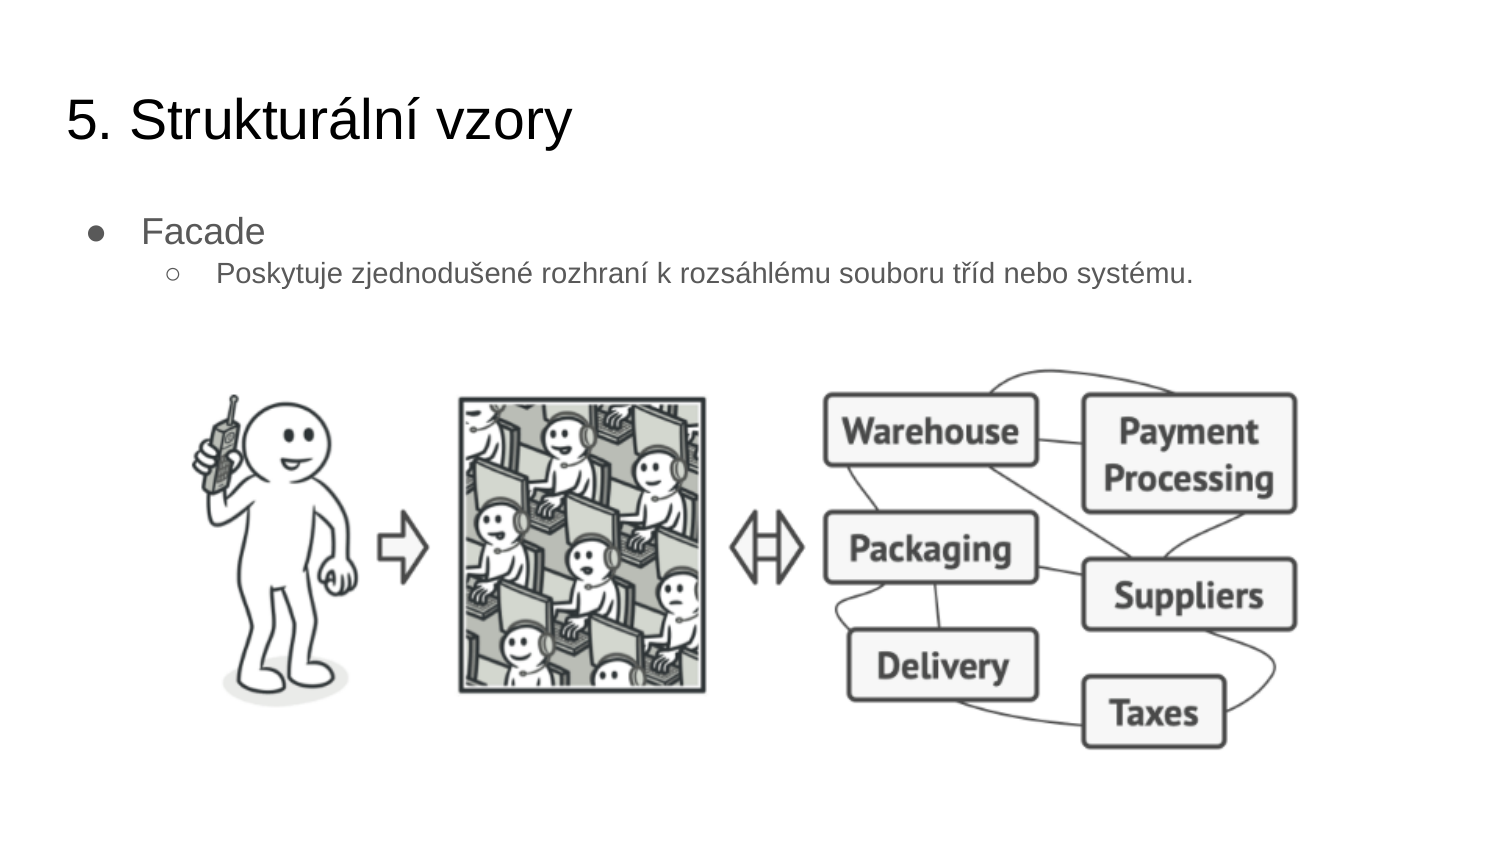

# 5. Strukturální vzory
Facade
Poskytuje zjednodušené rozhraní k rozsáhlému souboru tříd nebo systému.